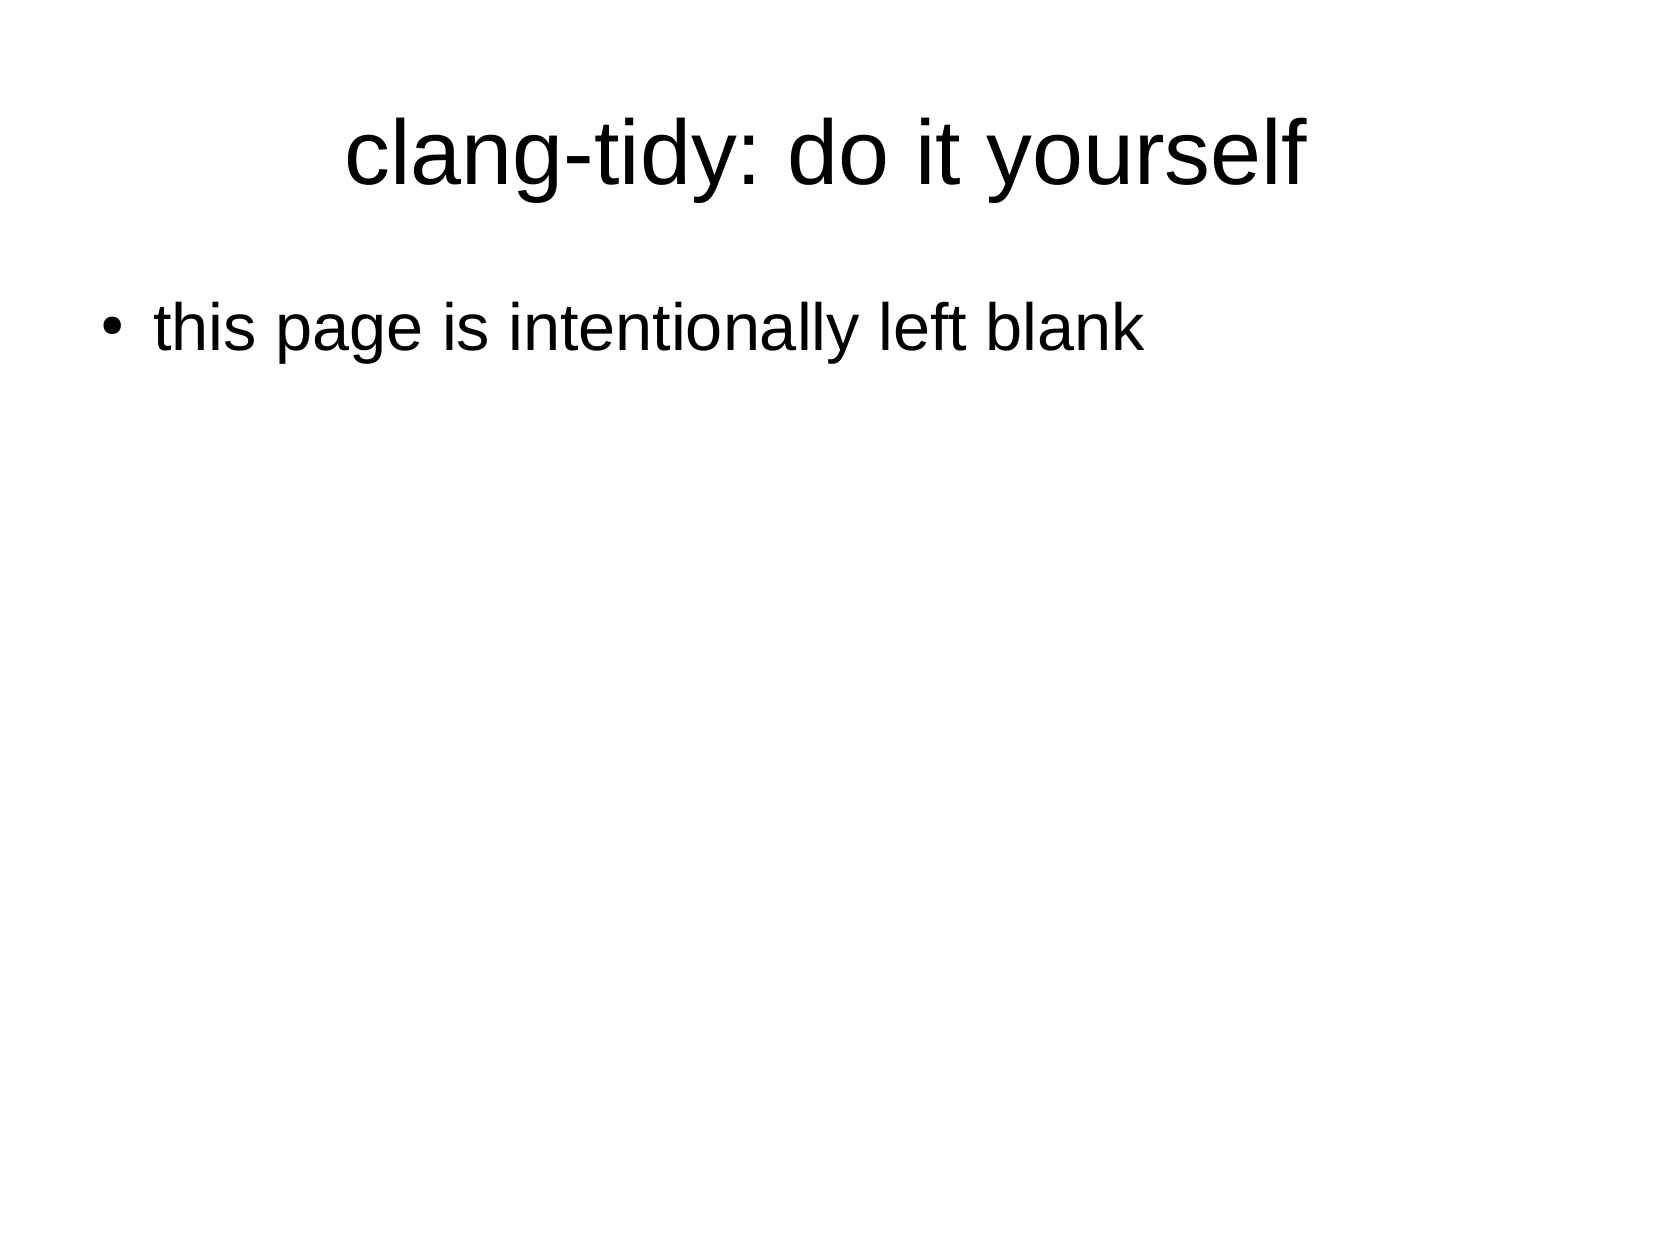

# clang-tidy: do it yourself
this page is intentionally left blank